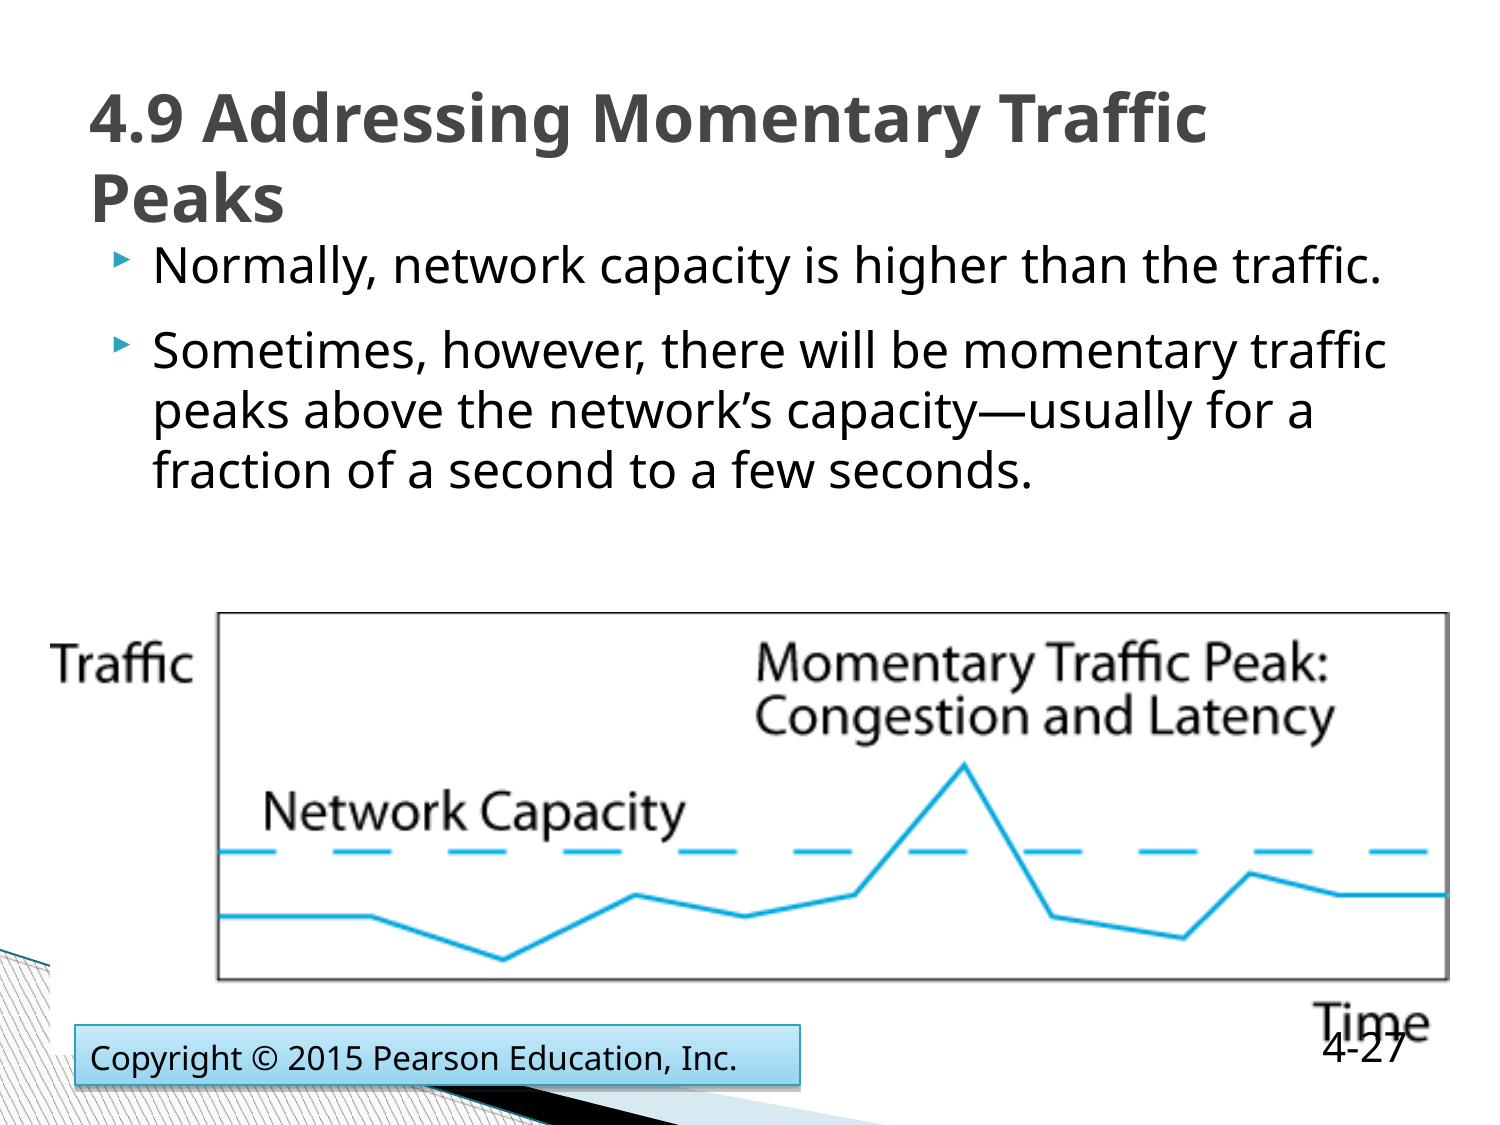

# 4.9 Addressing Momentary Traffic Peaks
Normally, network capacity is higher than the traffic.
Sometimes, however, there will be momentary traffic peaks above the network’s capacity—usually for a fraction of a second to a few seconds.
Copyright © 2015 Pearson Education, Inc.